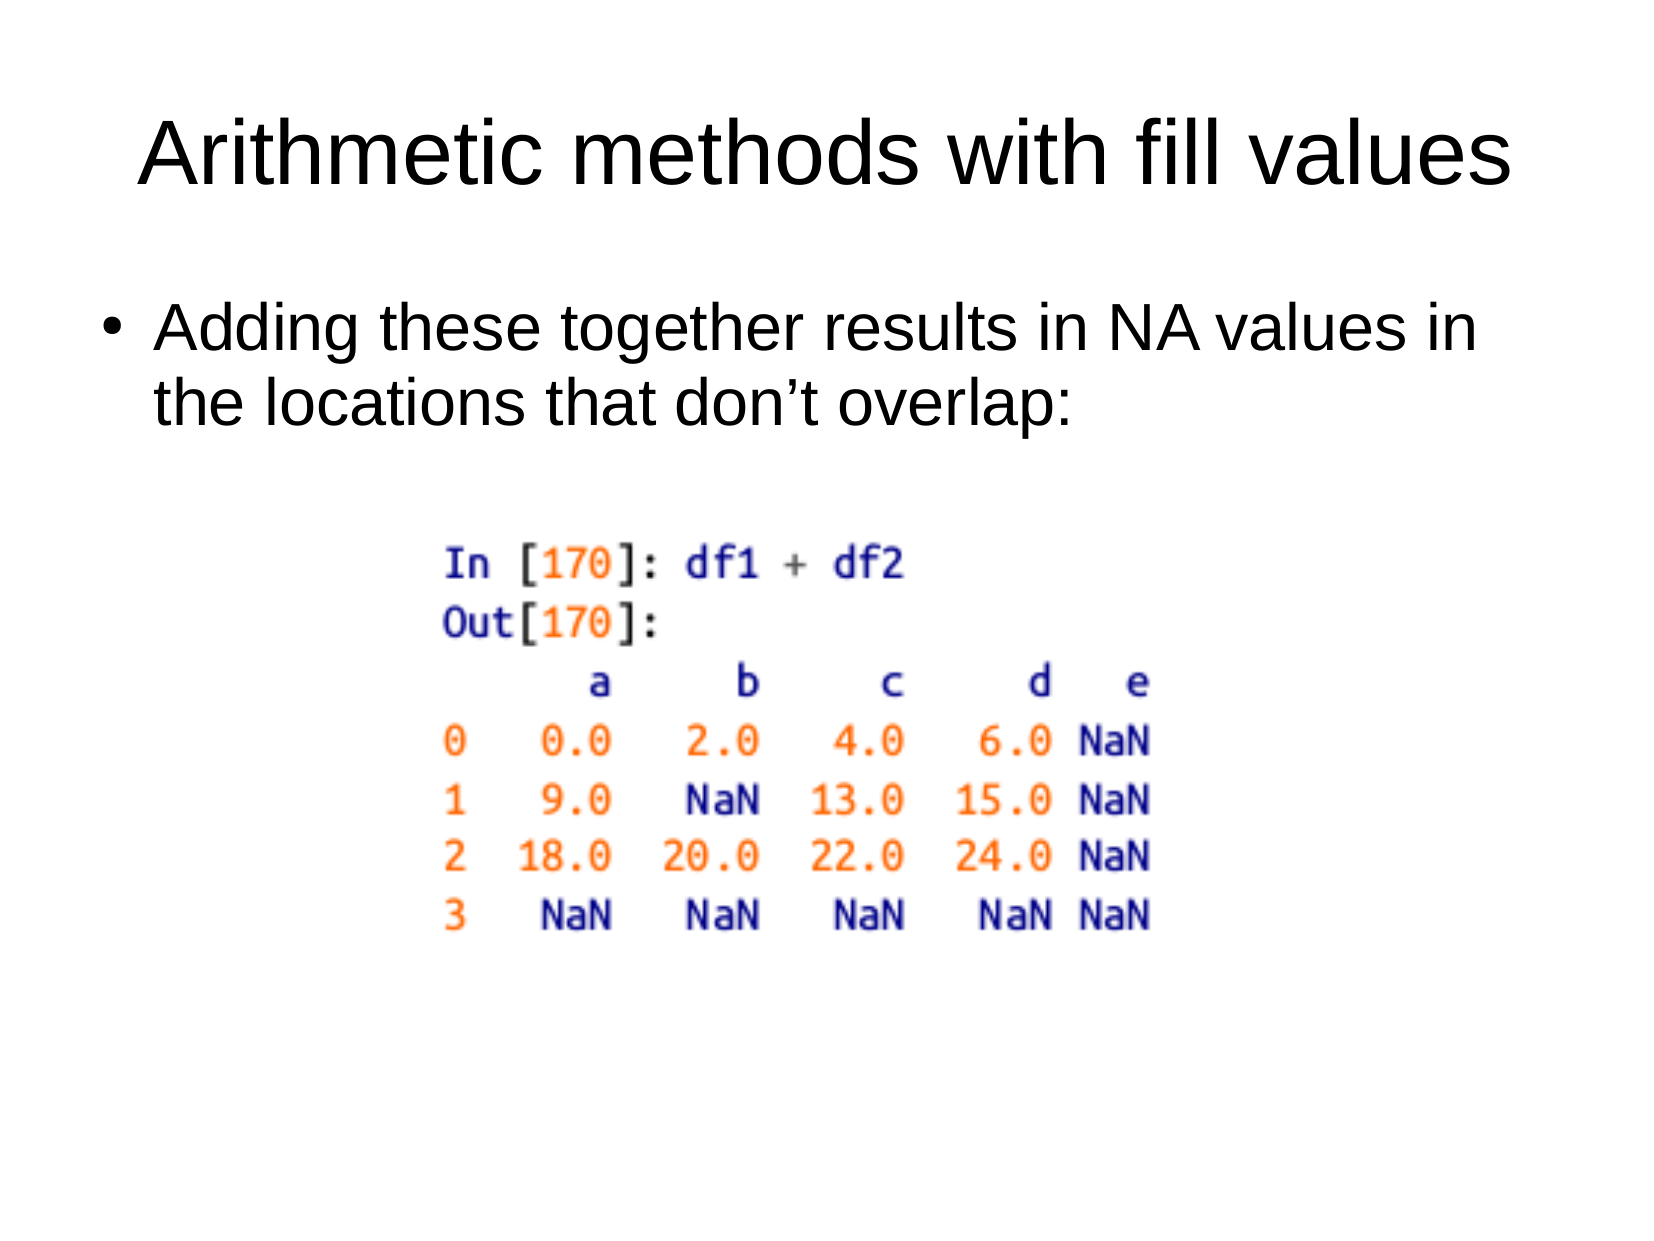

# Arithmetic methods with fill values
Adding these together results in NA values in the locations that don’t overlap: